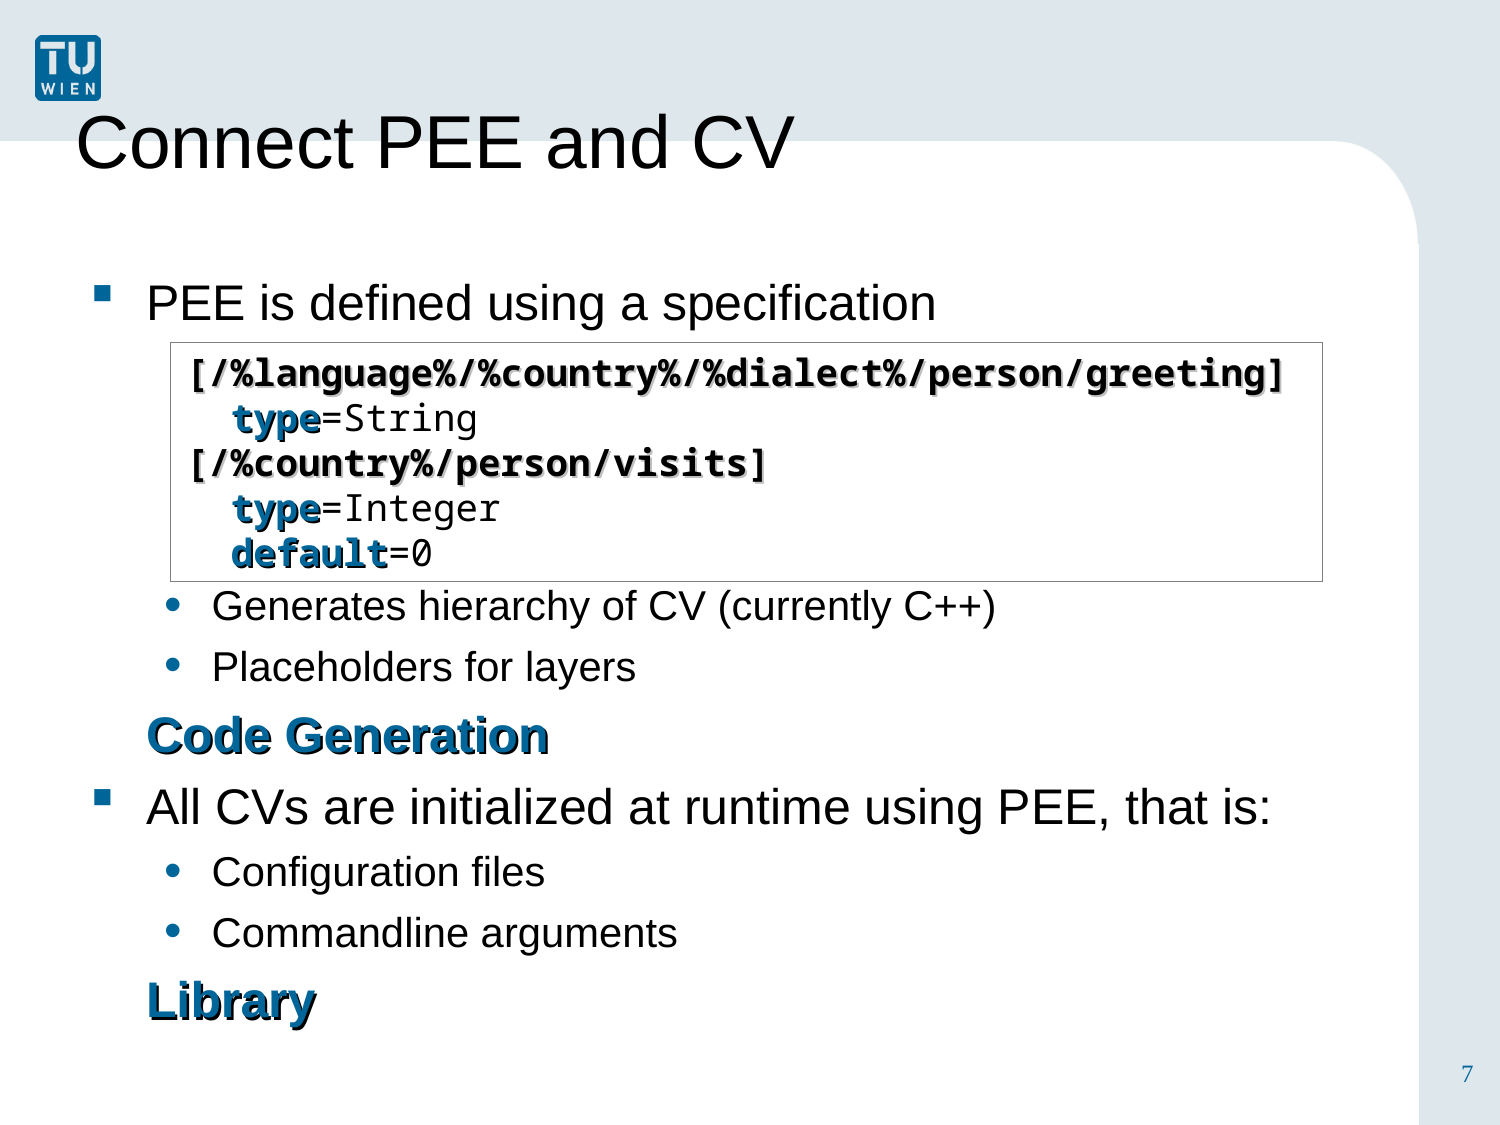

# Connect PEE and CV
PEE is defined using a specification
Generates hierarchy of CV (currently C++)
Placeholders for layers
Code Generation
All CVs are initialized at runtime using PEE, that is:
Configuration files
Commandline arguments
Library
[/%language%/%country%/%dialect%/person/greeting]
 type=String
[/%country%/person/visits]
 type=Integer
 default=0
7